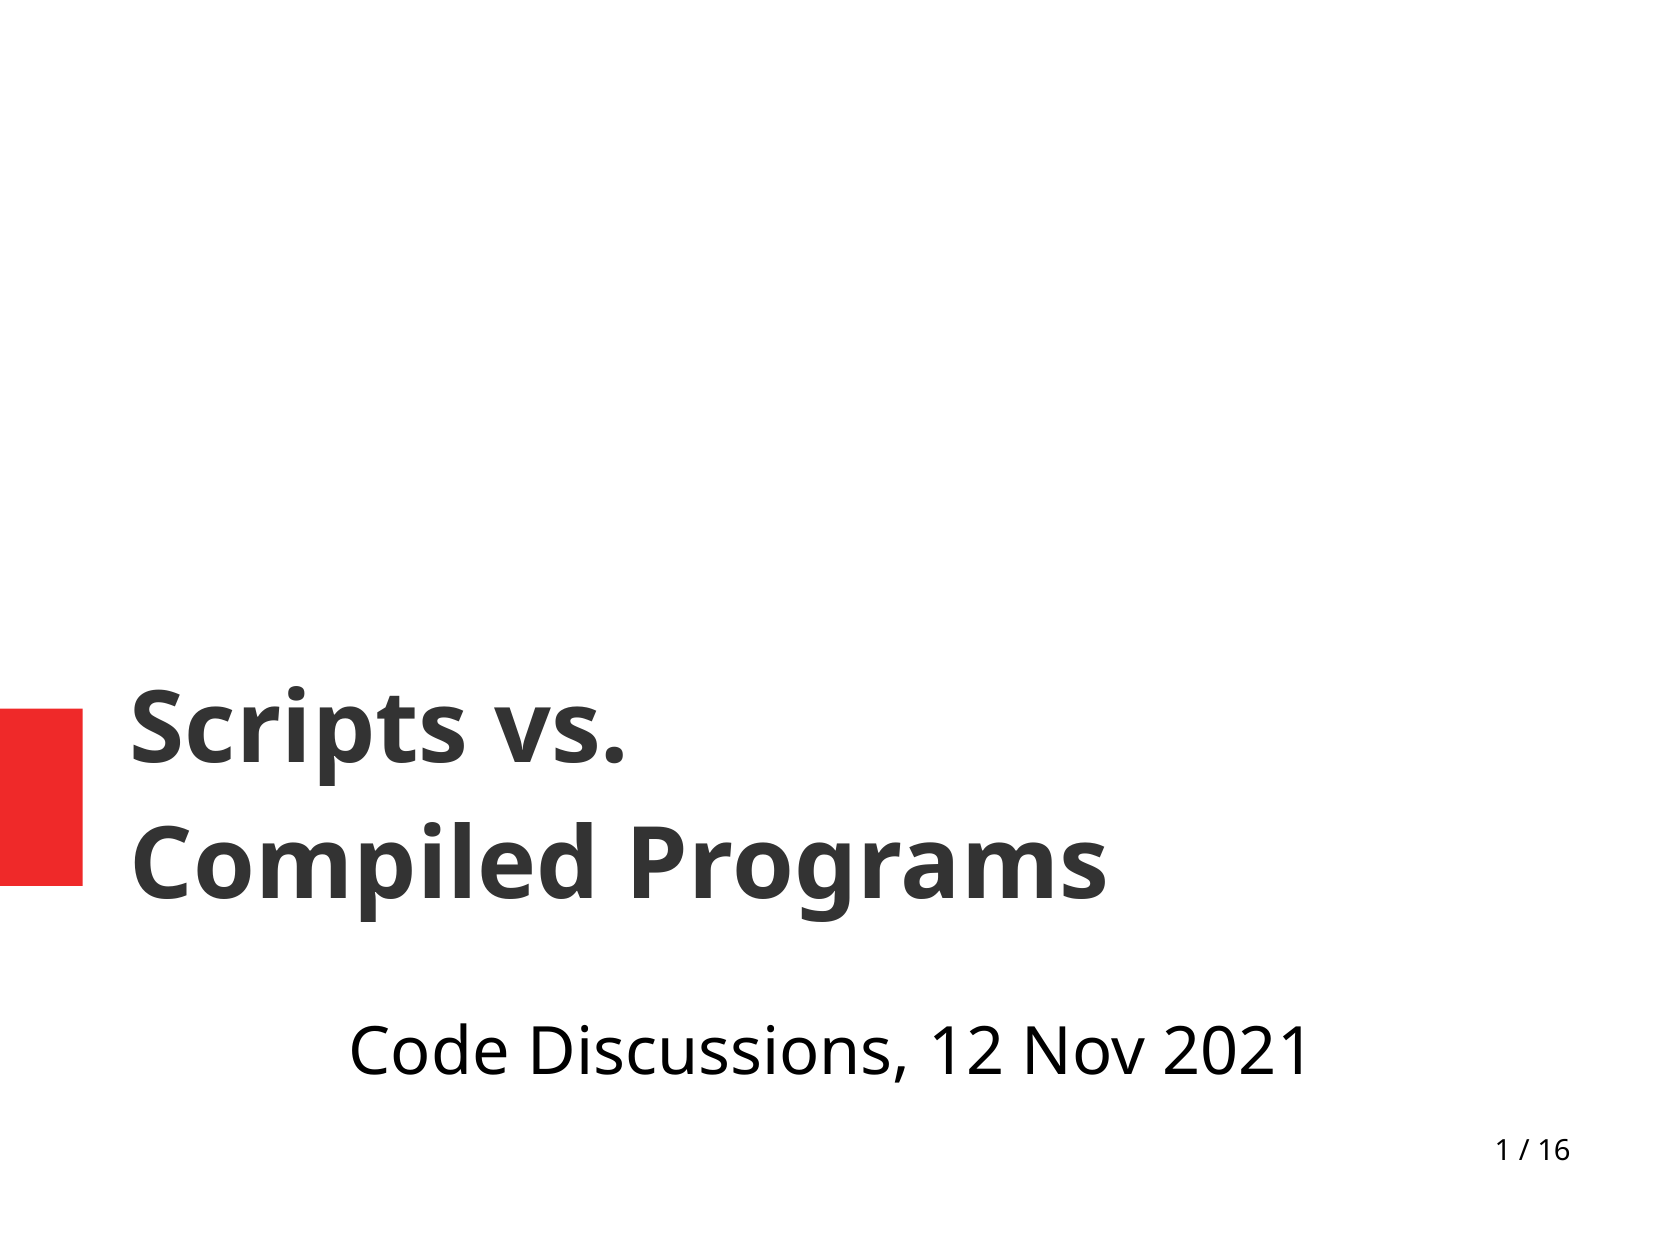

# Scripts vs. Compiled Programs
Code Discussions, 12 Nov 2021
1